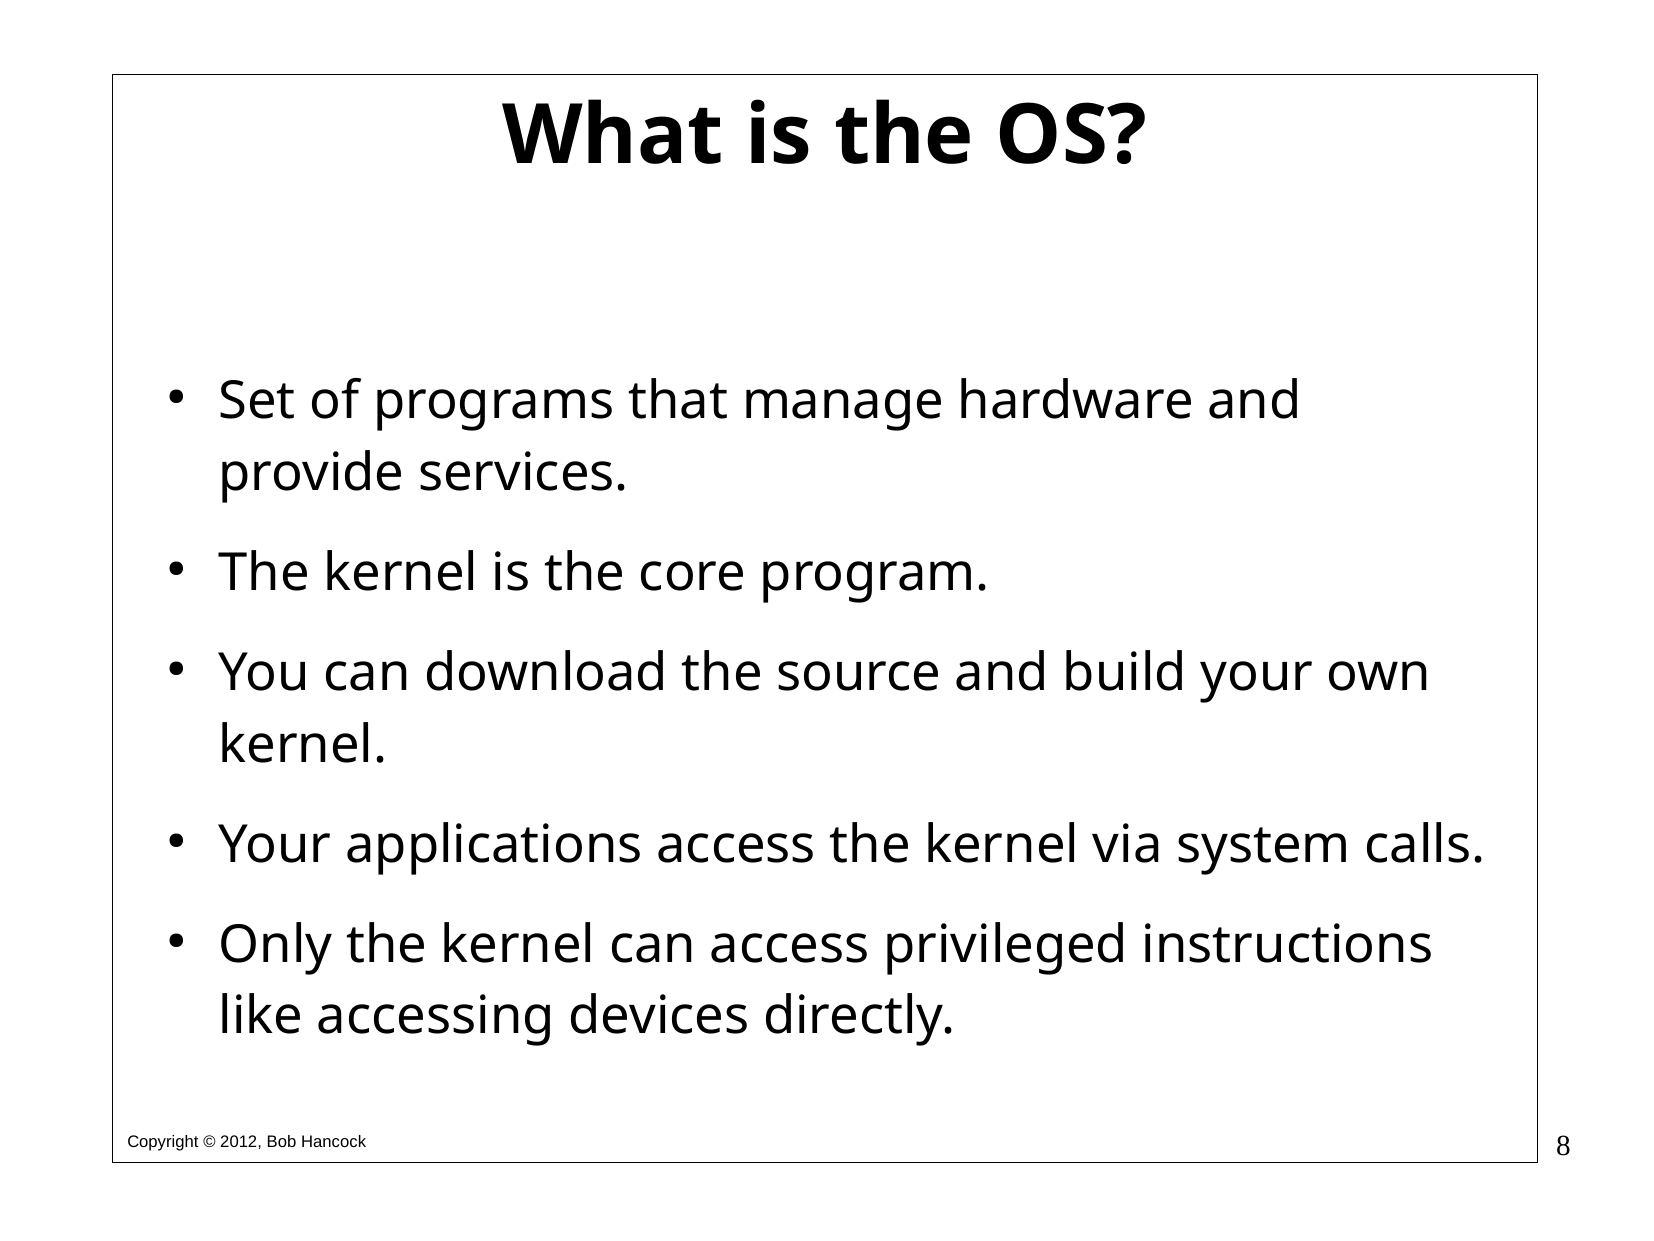

# What is the OS?
Set of programs that manage hardware and provide services.
The kernel is the core program.
You can download the source and build your own kernel.
Your applications access the kernel via system calls.
Only the kernel can access privileged instructions like accessing devices directly.
Copyright © 2012, Bob Hancock
8